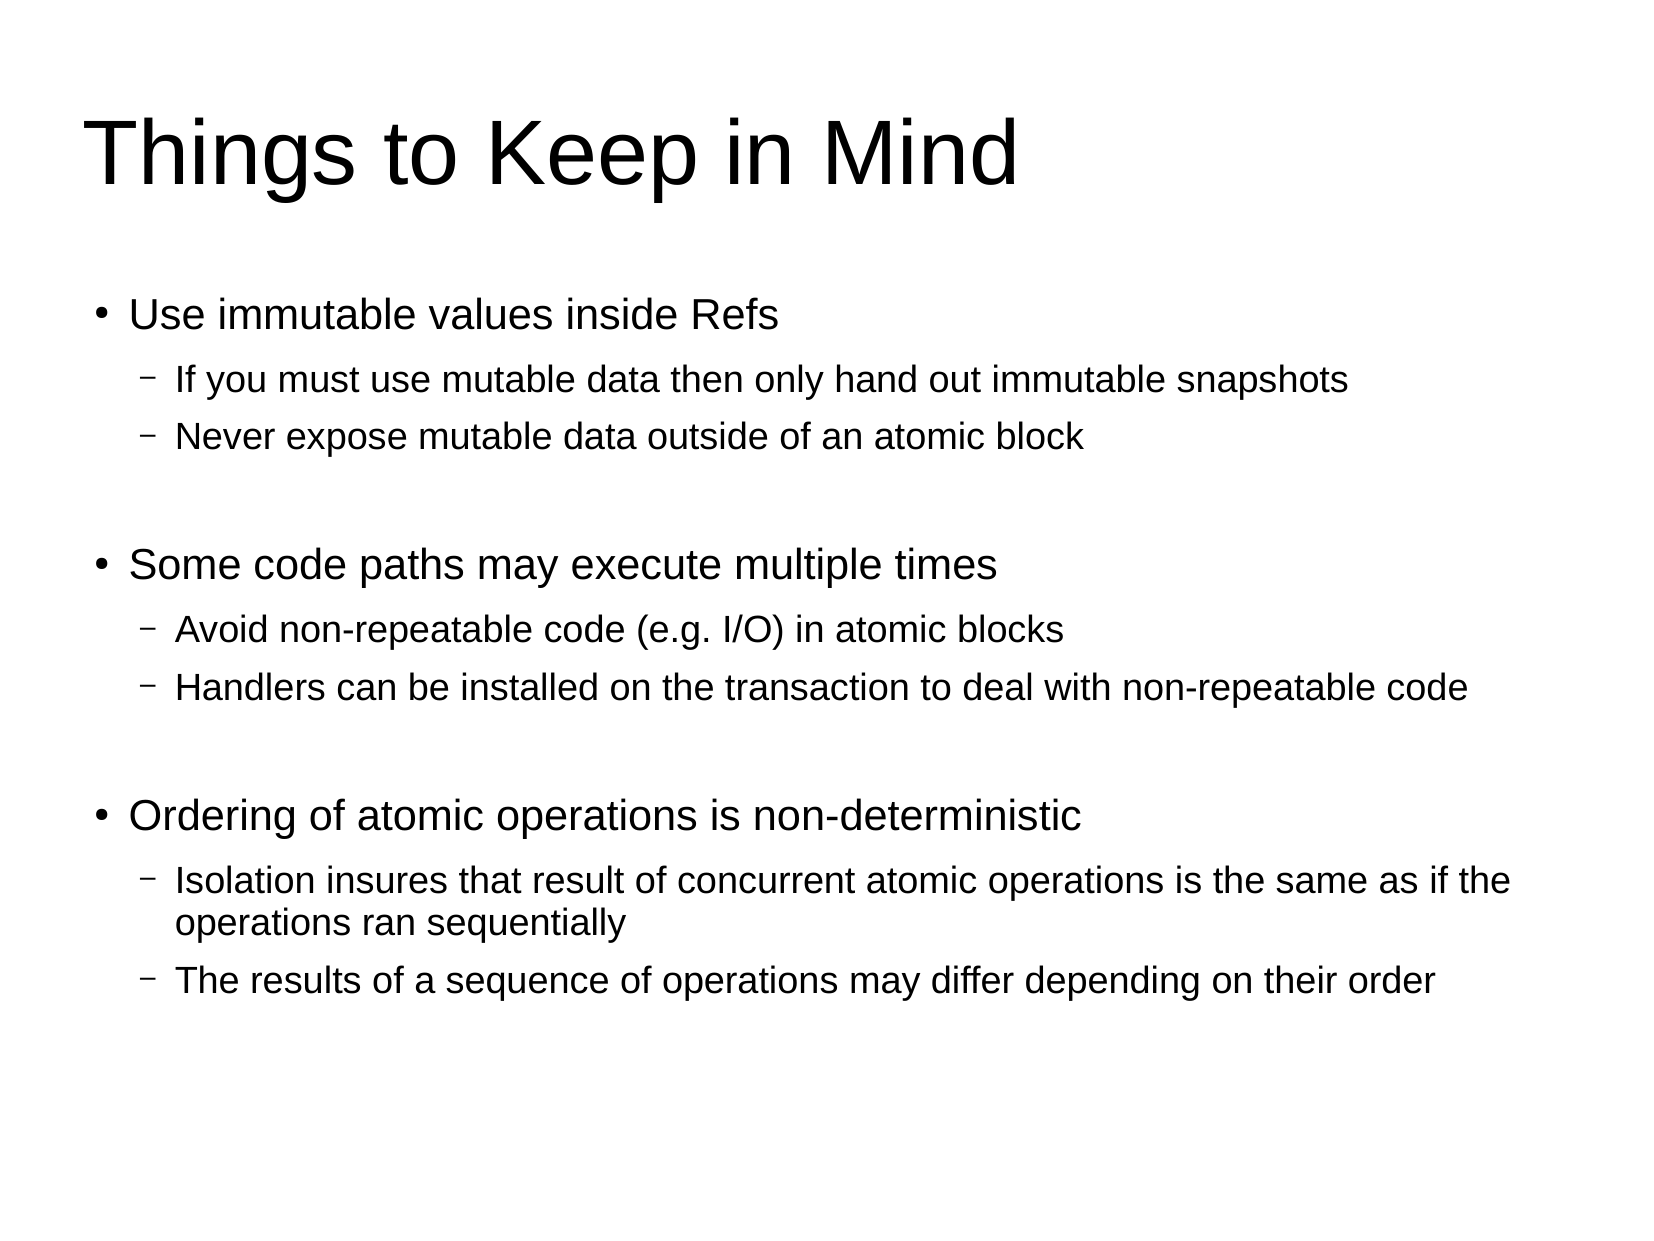

# Things to Keep in Mind
Use immutable values inside Refs
If you must use mutable data then only hand out immutable snapshots
Never expose mutable data outside of an atomic block
Some code paths may execute multiple times
Avoid non-repeatable code (e.g. I/O) in atomic blocks
Handlers can be installed on the transaction to deal with non-repeatable code
Ordering of atomic operations is non-deterministic
Isolation insures that result of concurrent atomic operations is the same as if the operations ran sequentially
The results of a sequence of operations may differ depending on their order